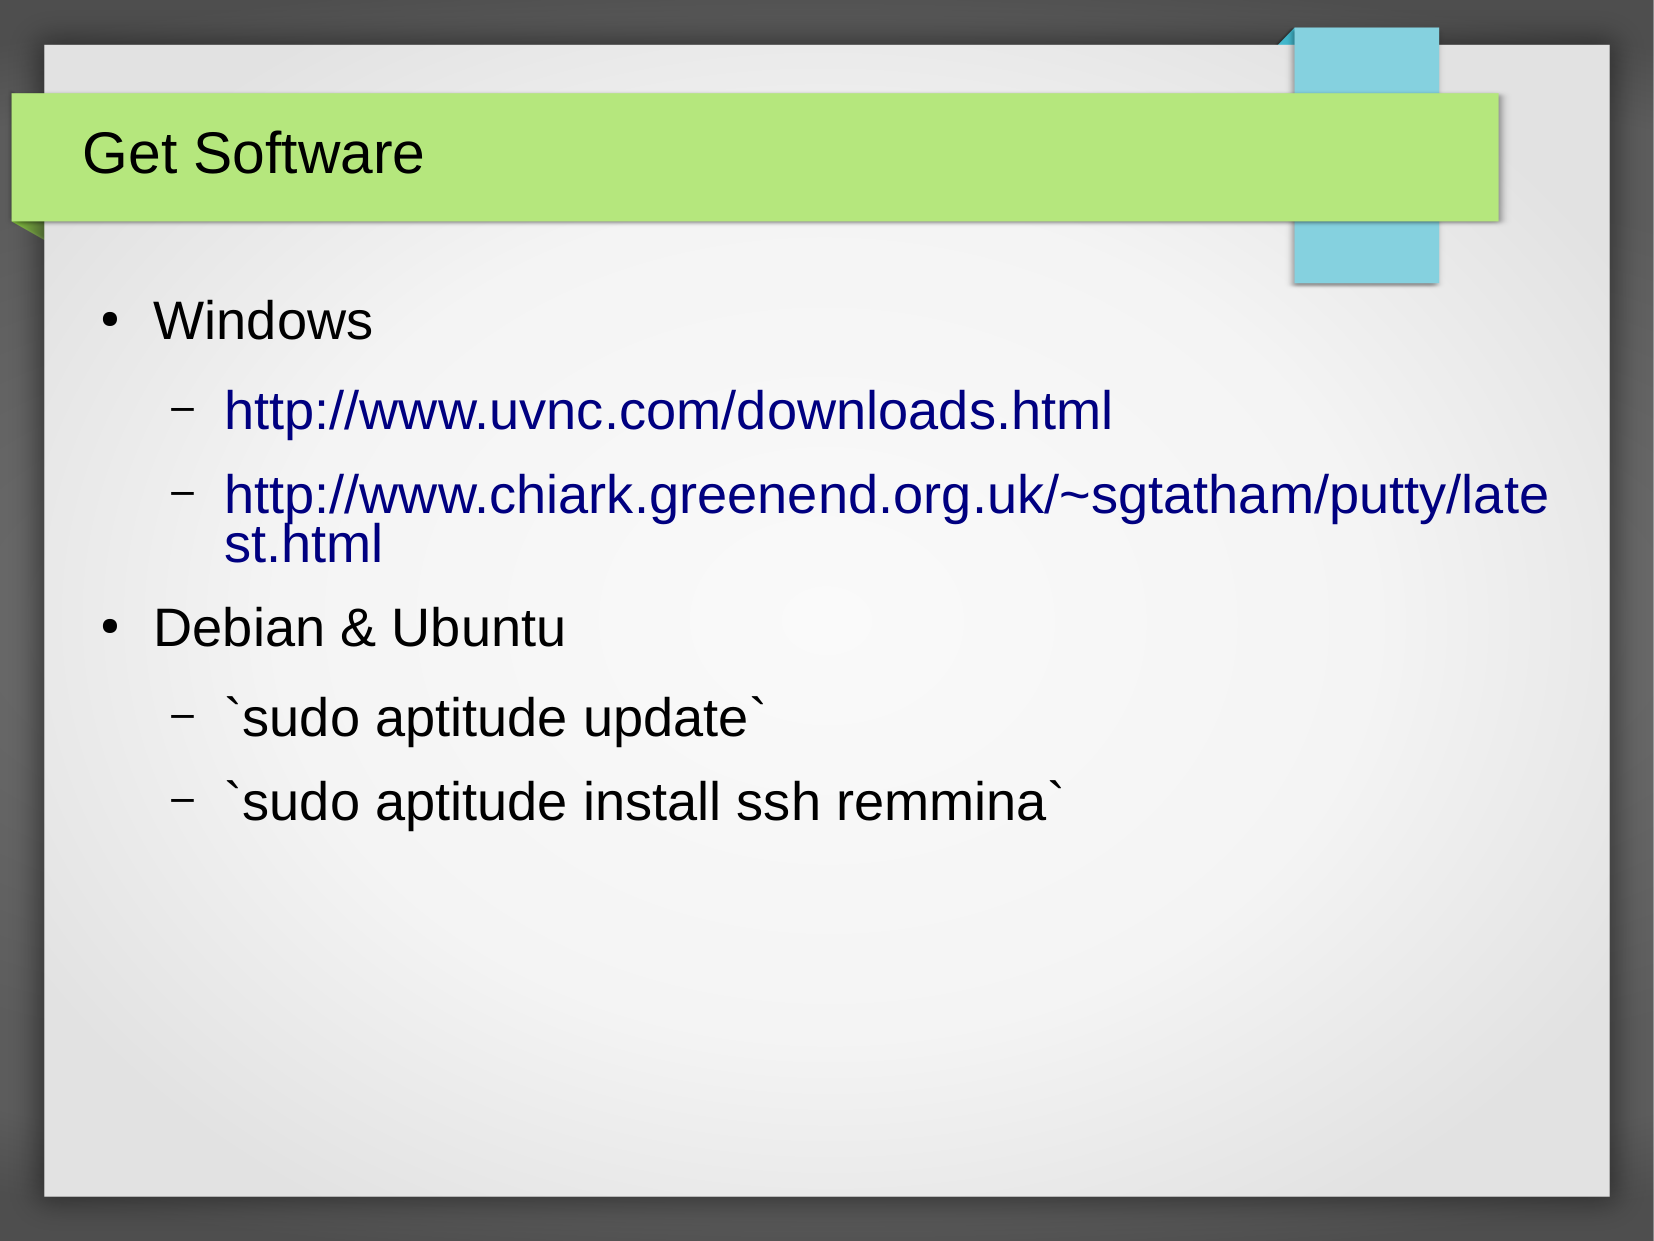

# Get Software
Windows
http://www.uvnc.com/downloads.html
http://www.chiark.greenend.org.uk/~sgtatham/putty/latest.html
Debian & Ubuntu
`sudo aptitude update`
`sudo aptitude install ssh remmina`